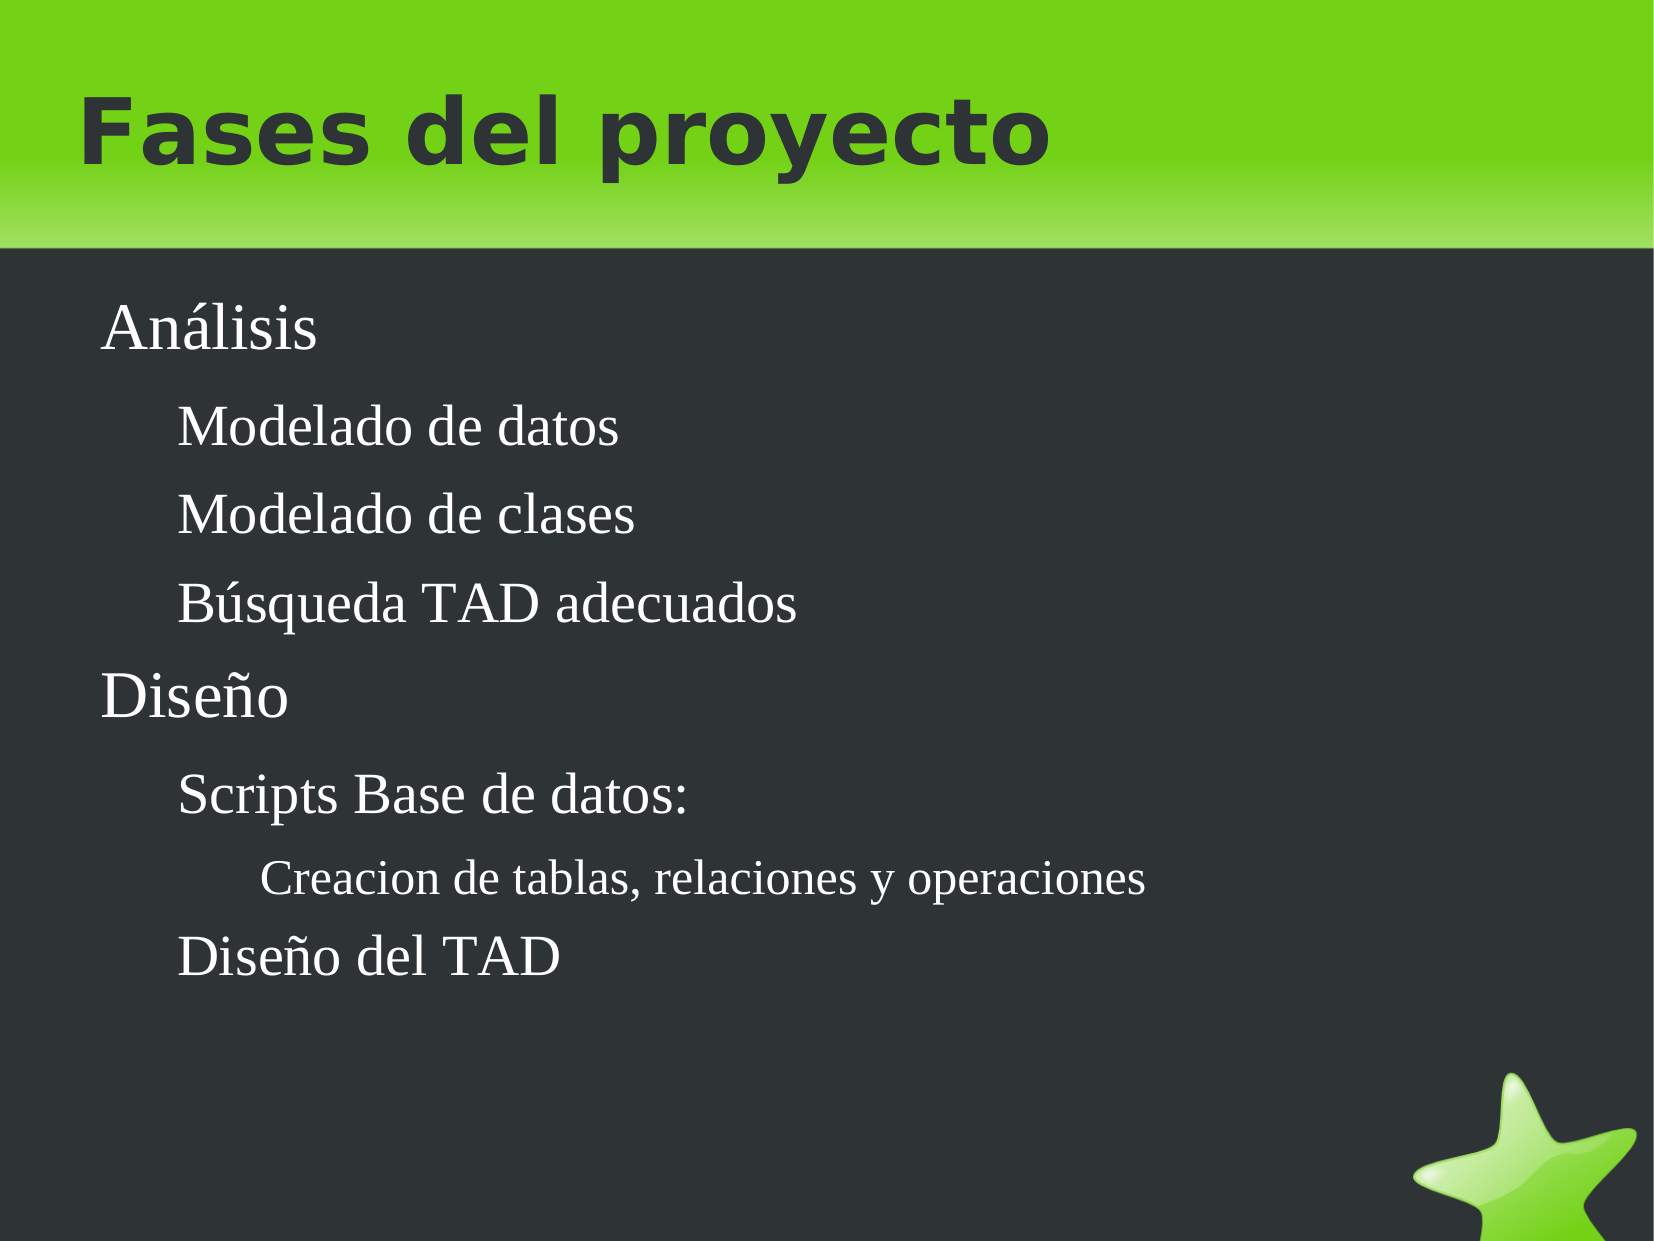

# Fases del proyecto
Análisis
Modelado de datos
Modelado de clases
Búsqueda TAD adecuados
Diseño
Scripts Base de datos:
Creacion de tablas, relaciones y operaciones
Diseño del TAD